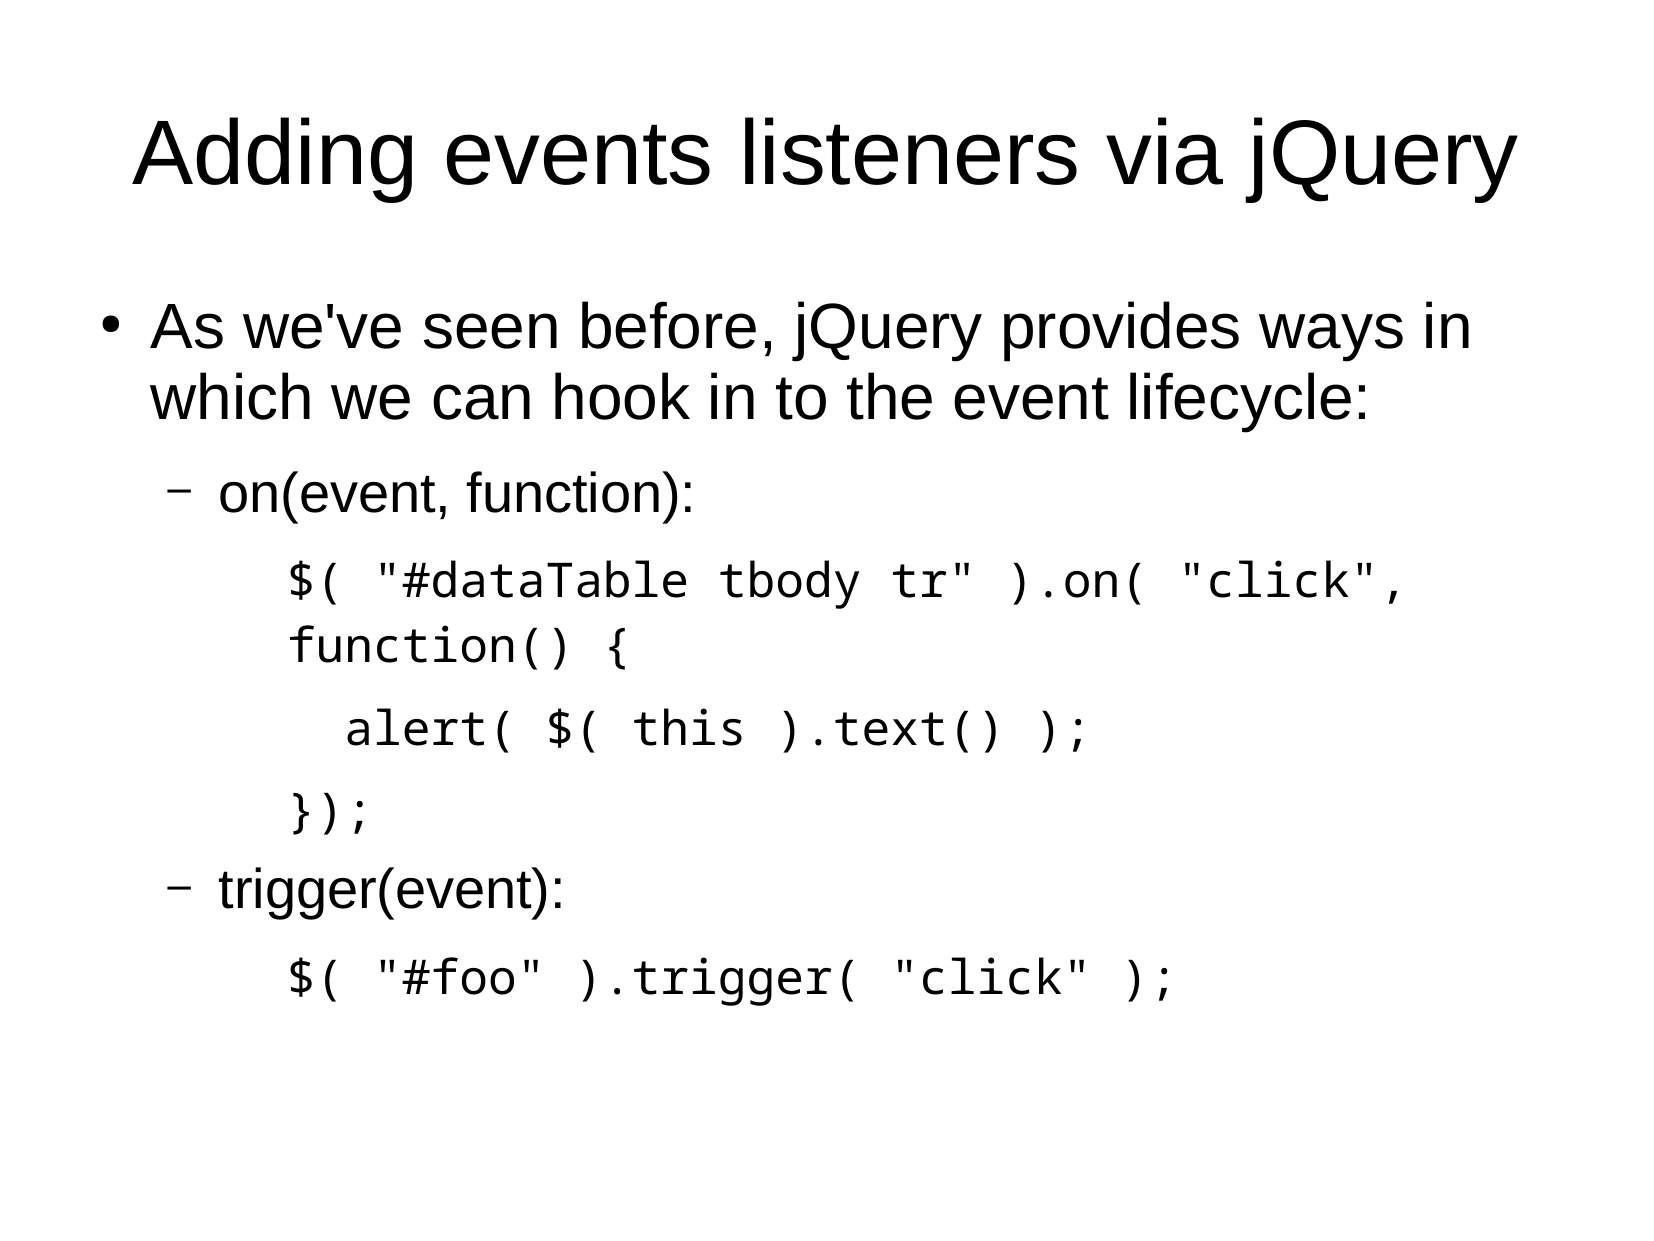

# Adding events listeners via jQuery
As we've seen before, jQuery provides ways in which we can hook in to the event lifecycle:
on(event, function):
$( "#dataTable tbody tr" ).on( "click", function() {
 alert( $( this ).text() );
});
trigger(event):
$( "#foo" ).trigger( "click" );